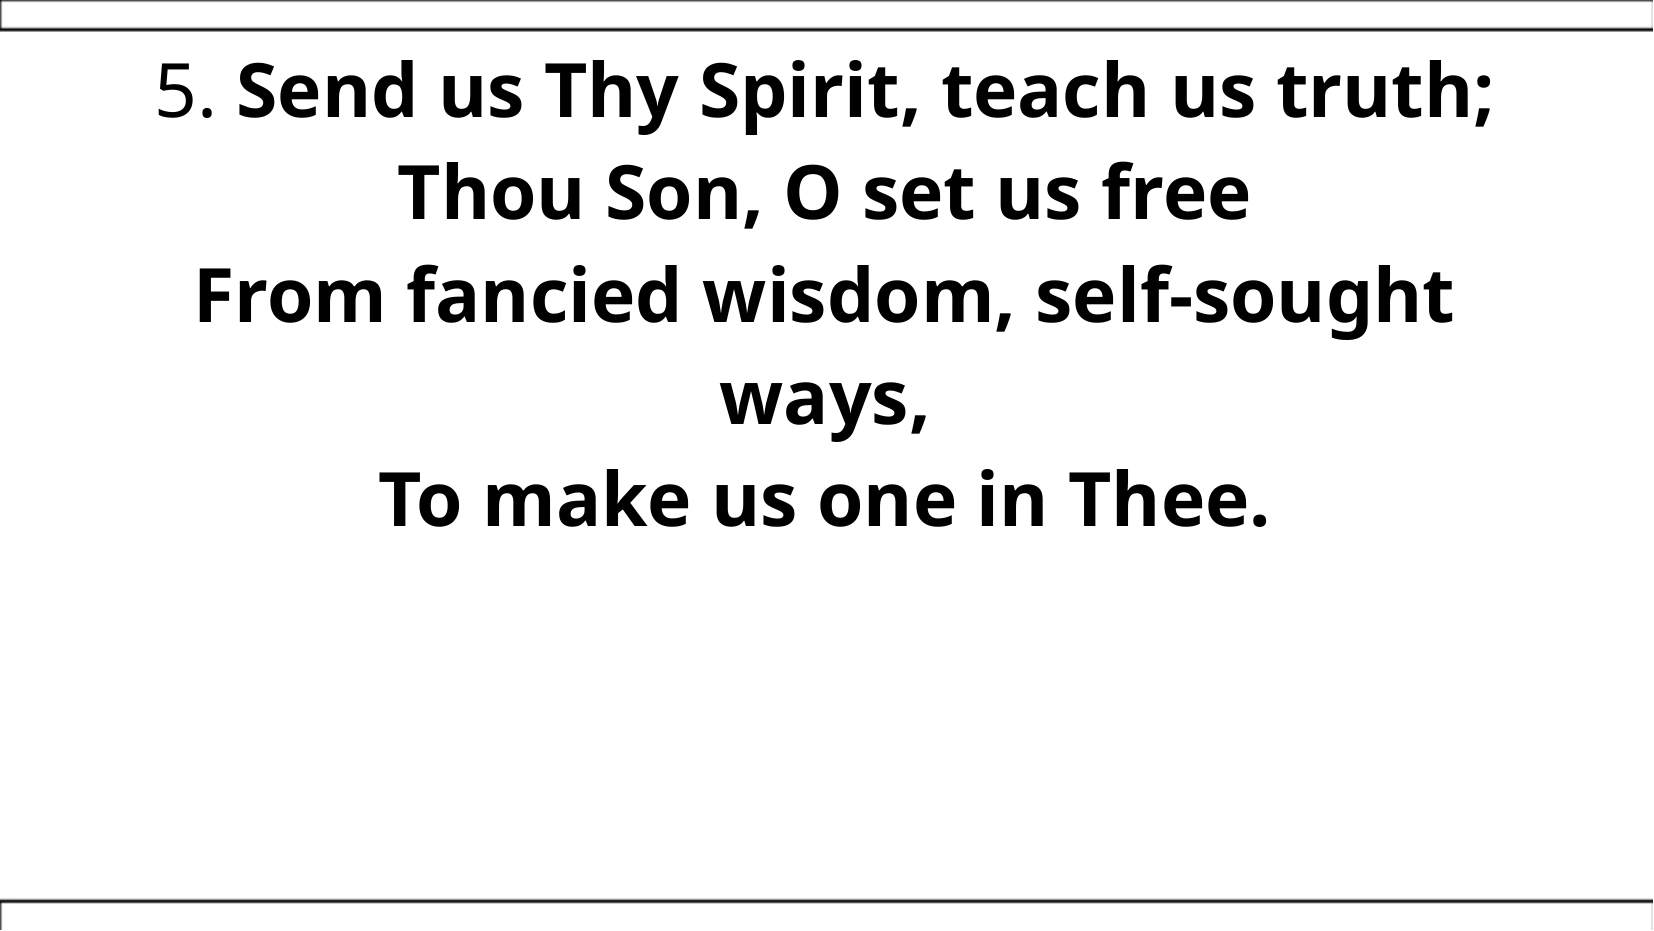

5. Send us Thy Spirit, teach us truth;
Thou Son, O set us free
From fancied wisdom, self-sought ways,
To make us one in Thee.